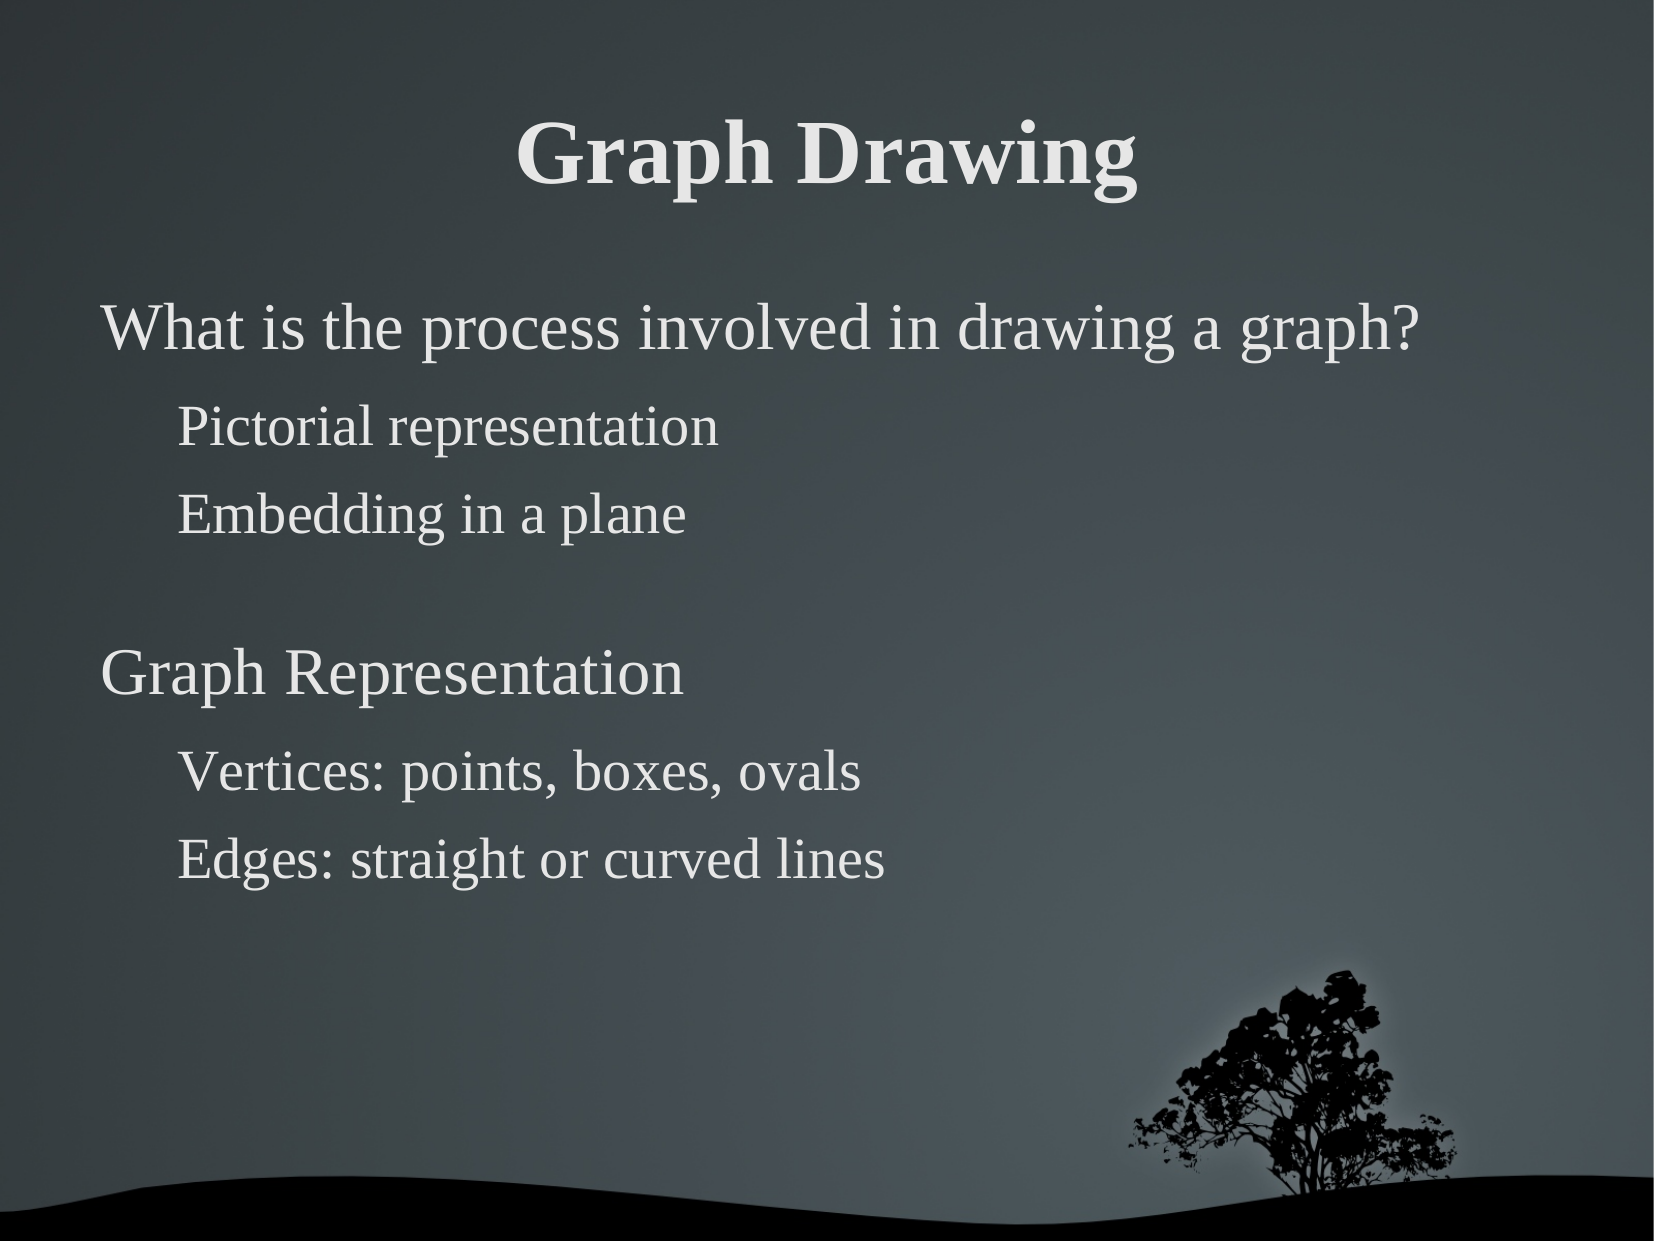

# Graph Drawing
What is the process involved in drawing a graph?
Pictorial representation
Embedding in a plane
Graph Representation
Vertices: points, boxes, ovals
Edges: straight or curved lines